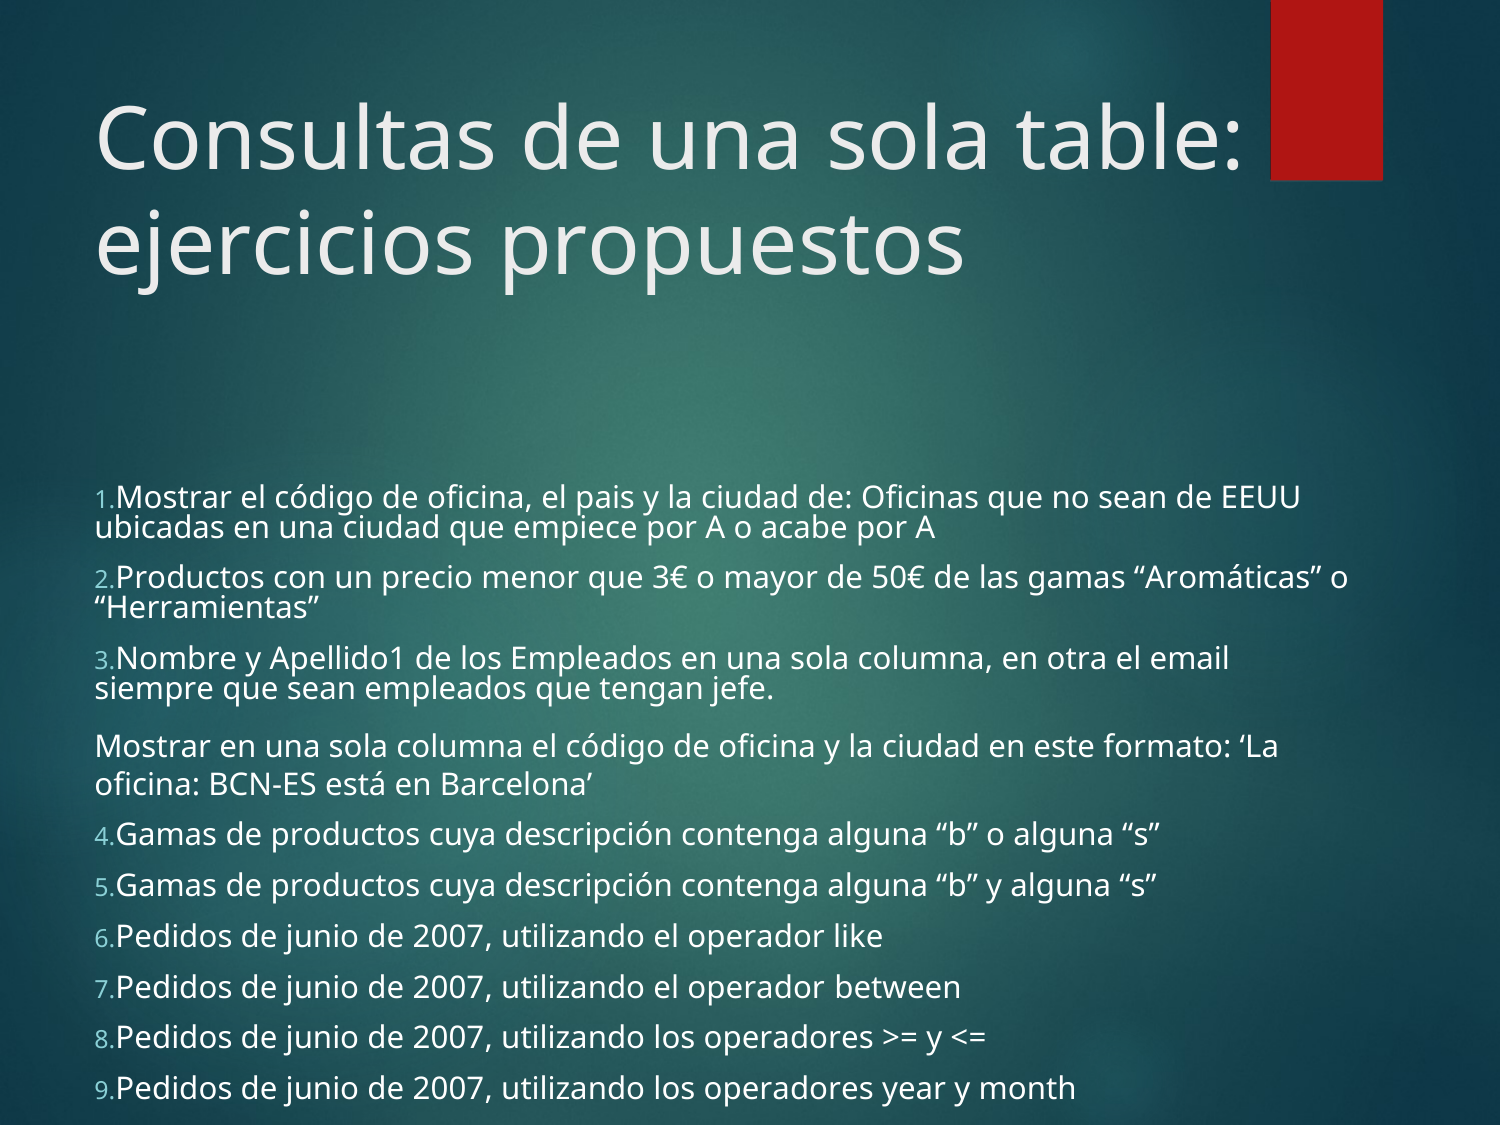

# Consultas de una sola table: ejercicios propuestos
Mostrar el código de oficina, el pais y la ciudad de: Oficinas que no sean de EEUU ubicadas en una ciudad que empiece por A o acabe por A
Productos con un precio menor que 3€ o mayor de 50€ de las gamas “Aromáticas” o “Herramientas”
Nombre y Apellido1 de los Empleados en una sola columna, en otra el email siempre que sean empleados que tengan jefe.
Mostrar en una sola columna el código de oficina y la ciudad en este formato: ‘La oficina: BCN-ES está en Barcelona’
Gamas de productos cuya descripción contenga alguna “b” o alguna “s”
Gamas de productos cuya descripción contenga alguna “b” y alguna “s”
Pedidos de junio de 2007, utilizando el operador like
Pedidos de junio de 2007, utilizando el operador between
Pedidos de junio de 2007, utilizando los operadores >= y <=
Pedidos de junio de 2007, utilizando los operadores year y month